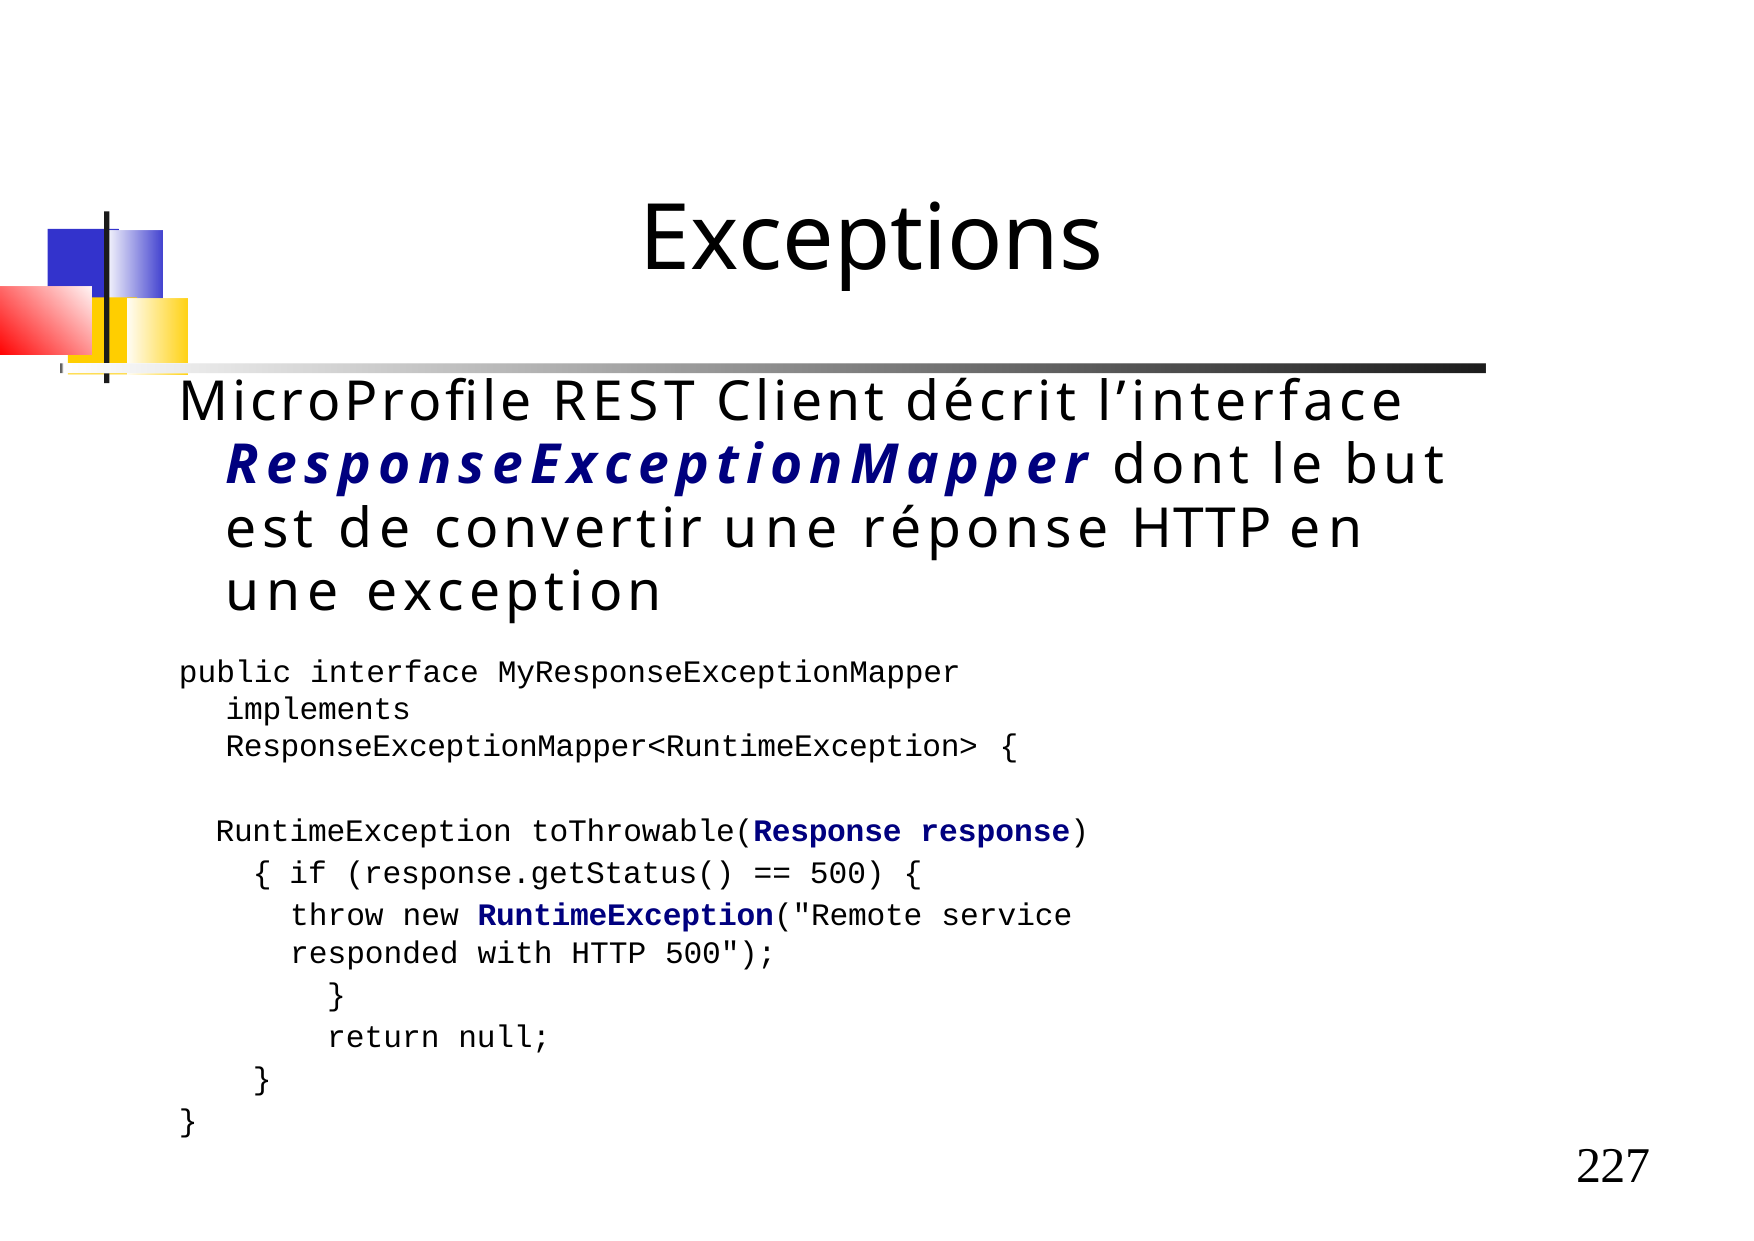

# Exceptions
MicroProfile REST Client décrit l’interface ResponseExceptionMapper dont le but est de convertir une réponse HTTP en une exception
public interface MyResponseExceptionMapper implements ResponseExceptionMapper<RuntimeException> {
RuntimeException toThrowable(Response response) { if (response.getStatus() == 500) {
throw new RuntimeException("Remote service responded with HTTP 500");
}
return null;
}
}
227